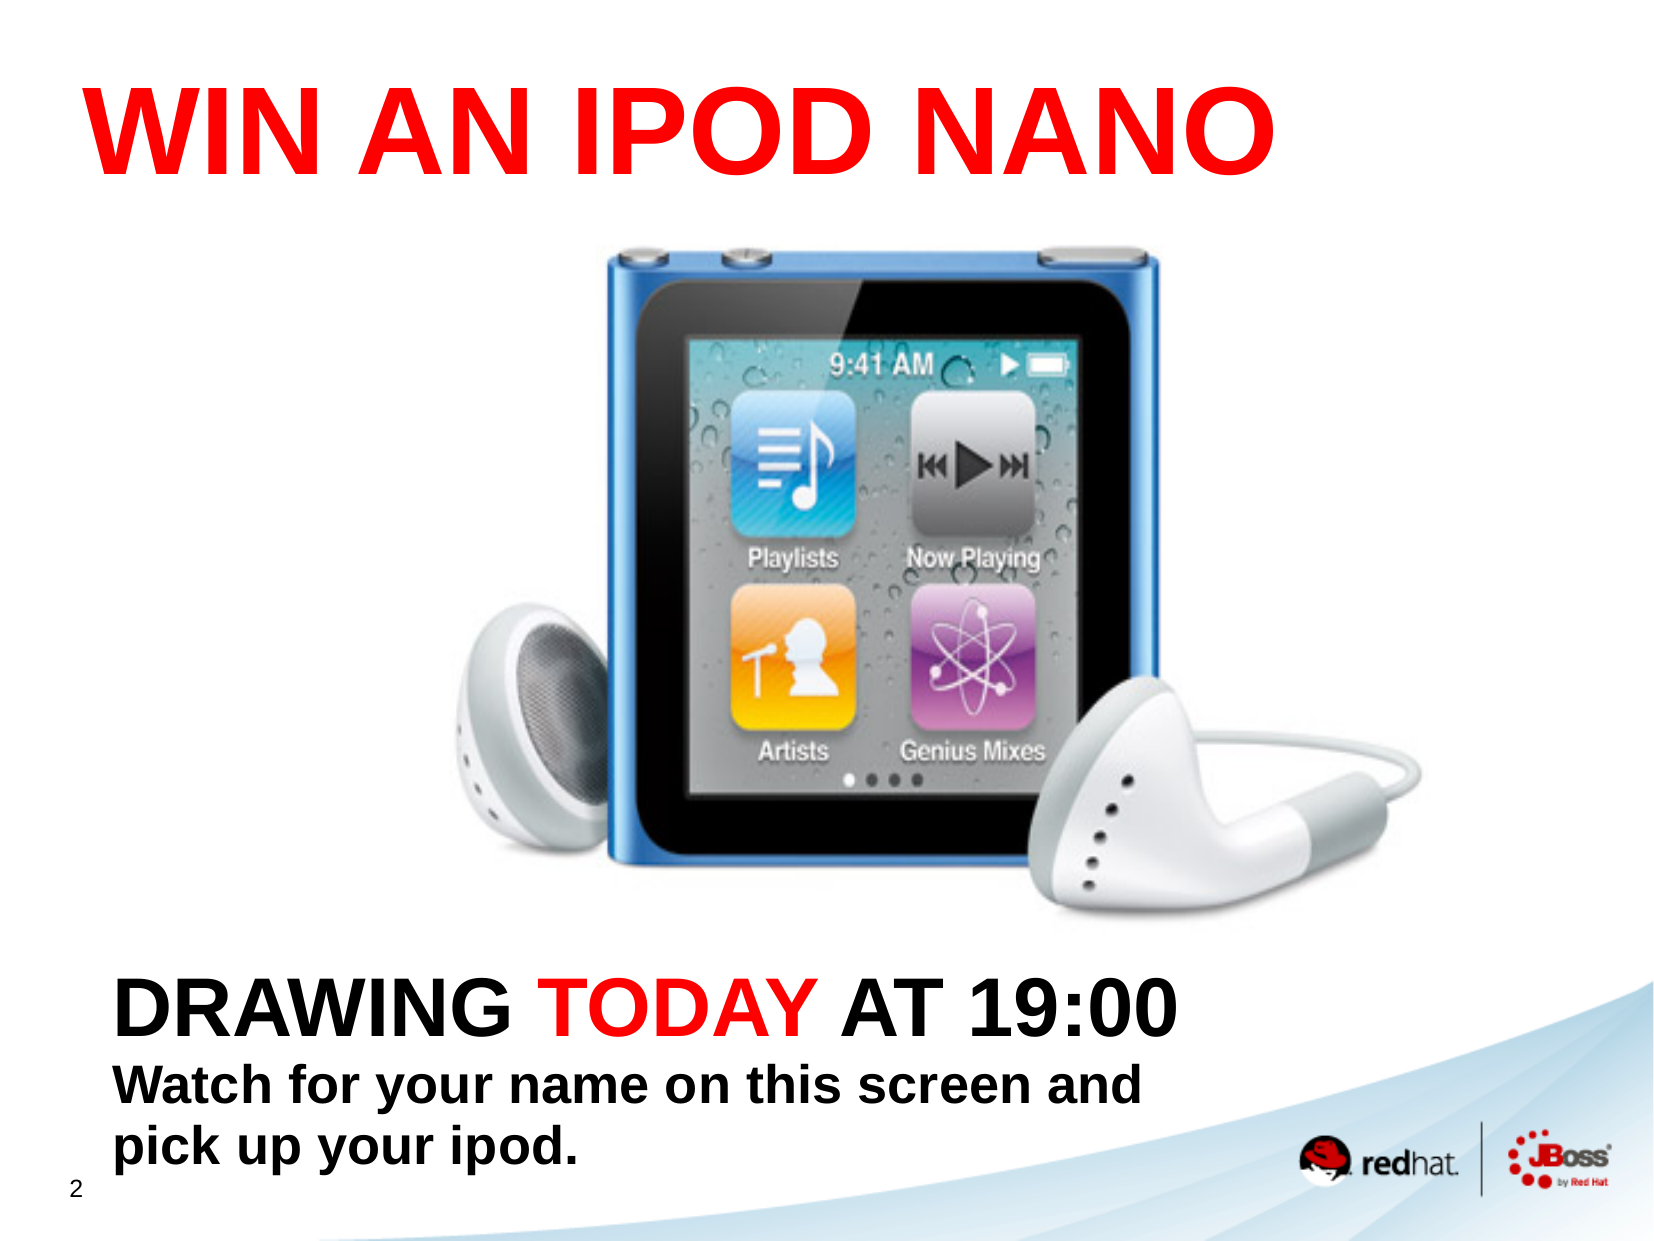

# WIN AN IPOD NANO
DRAWING TODAY AT 19:00
Watch for your name on this screen and
pick up your ipod.